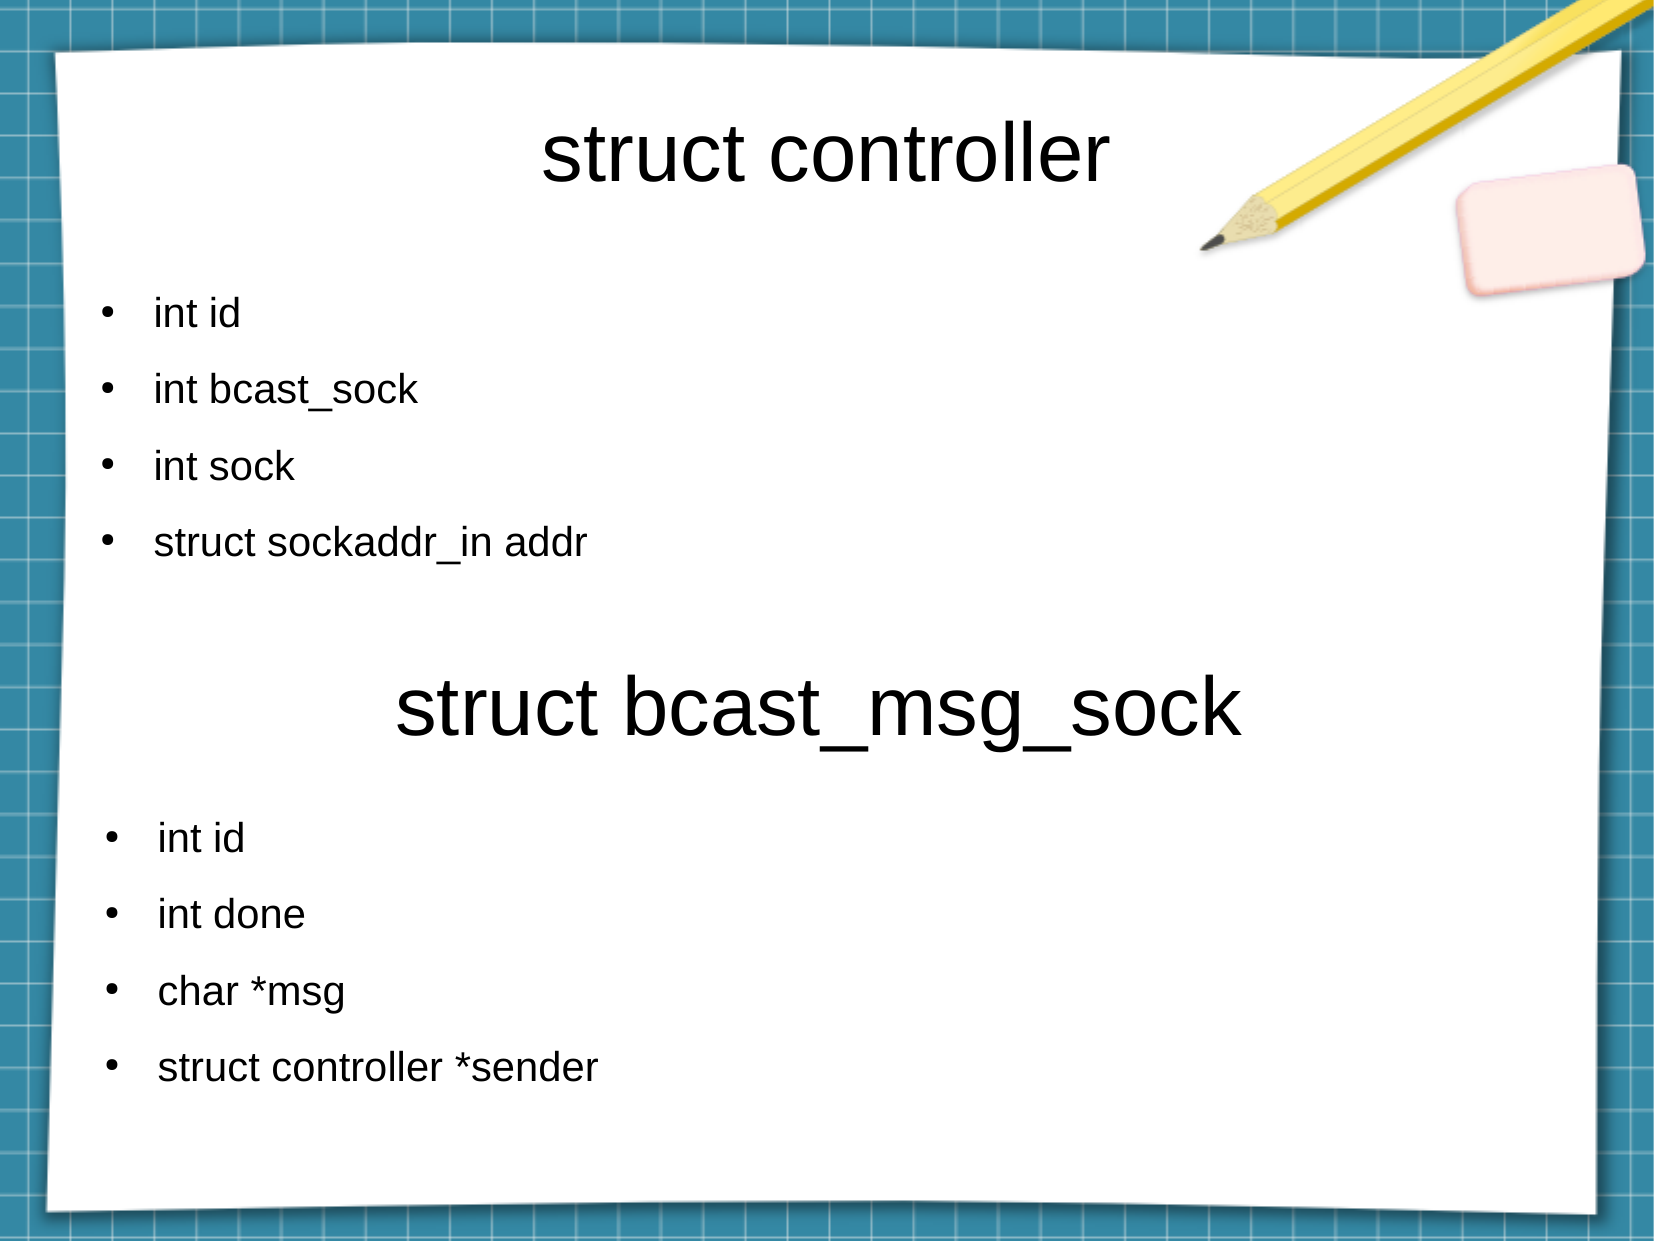

# struct controller
int id
int bcast_sock
int sock
struct sockaddr_in addr
struct bcast_msg_sock
int id
int done
char *msg
struct controller *sender